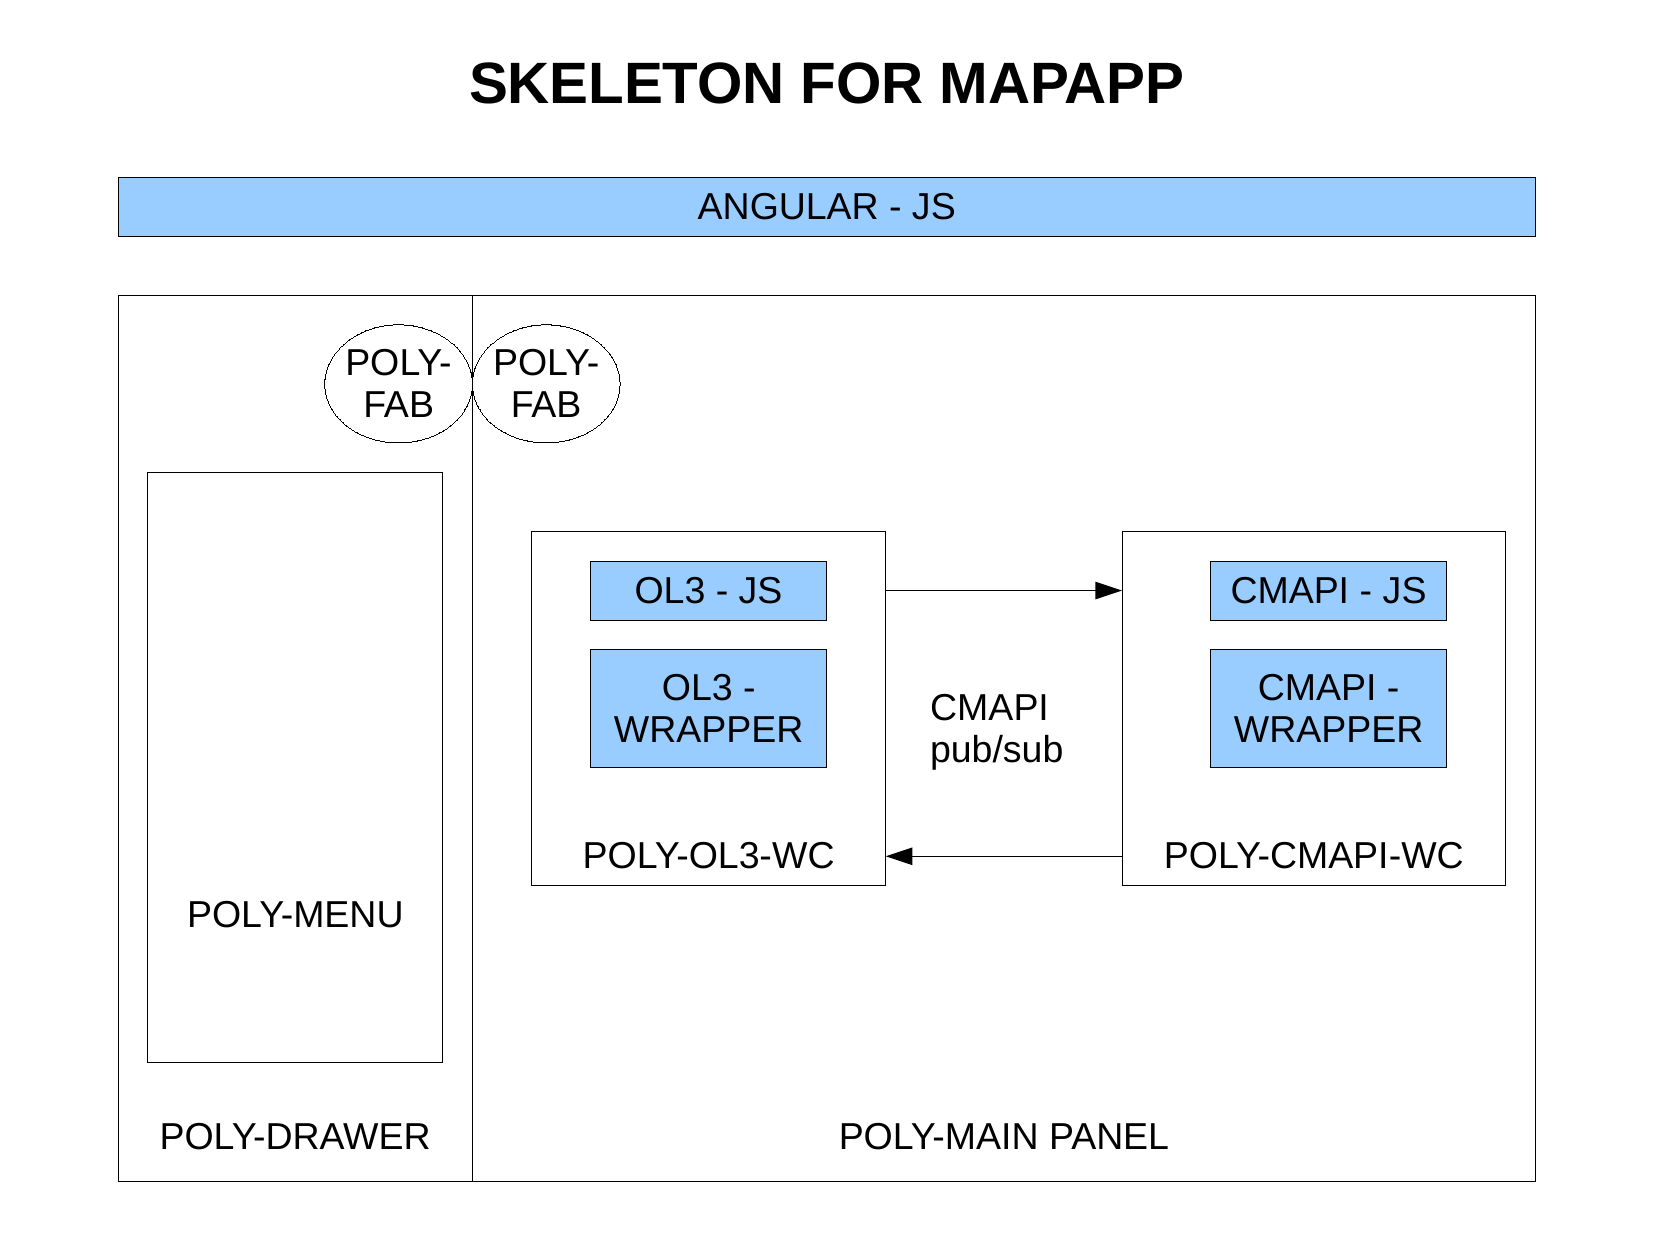

# SKELETON FOR MAPAPP
ANGULAR - JS
POLY-DRAWER
POLY-MAIN PANEL
POLY-
FAB
POLY-
FAB
POLY-MENU
POLY-OL3-WC
POLY-CMAPI-WC
CMAPI - JS
OL3 -
WRAPPER
CMAPI -
WRAPPER
OL3 - JS
CMAPI pub/sub